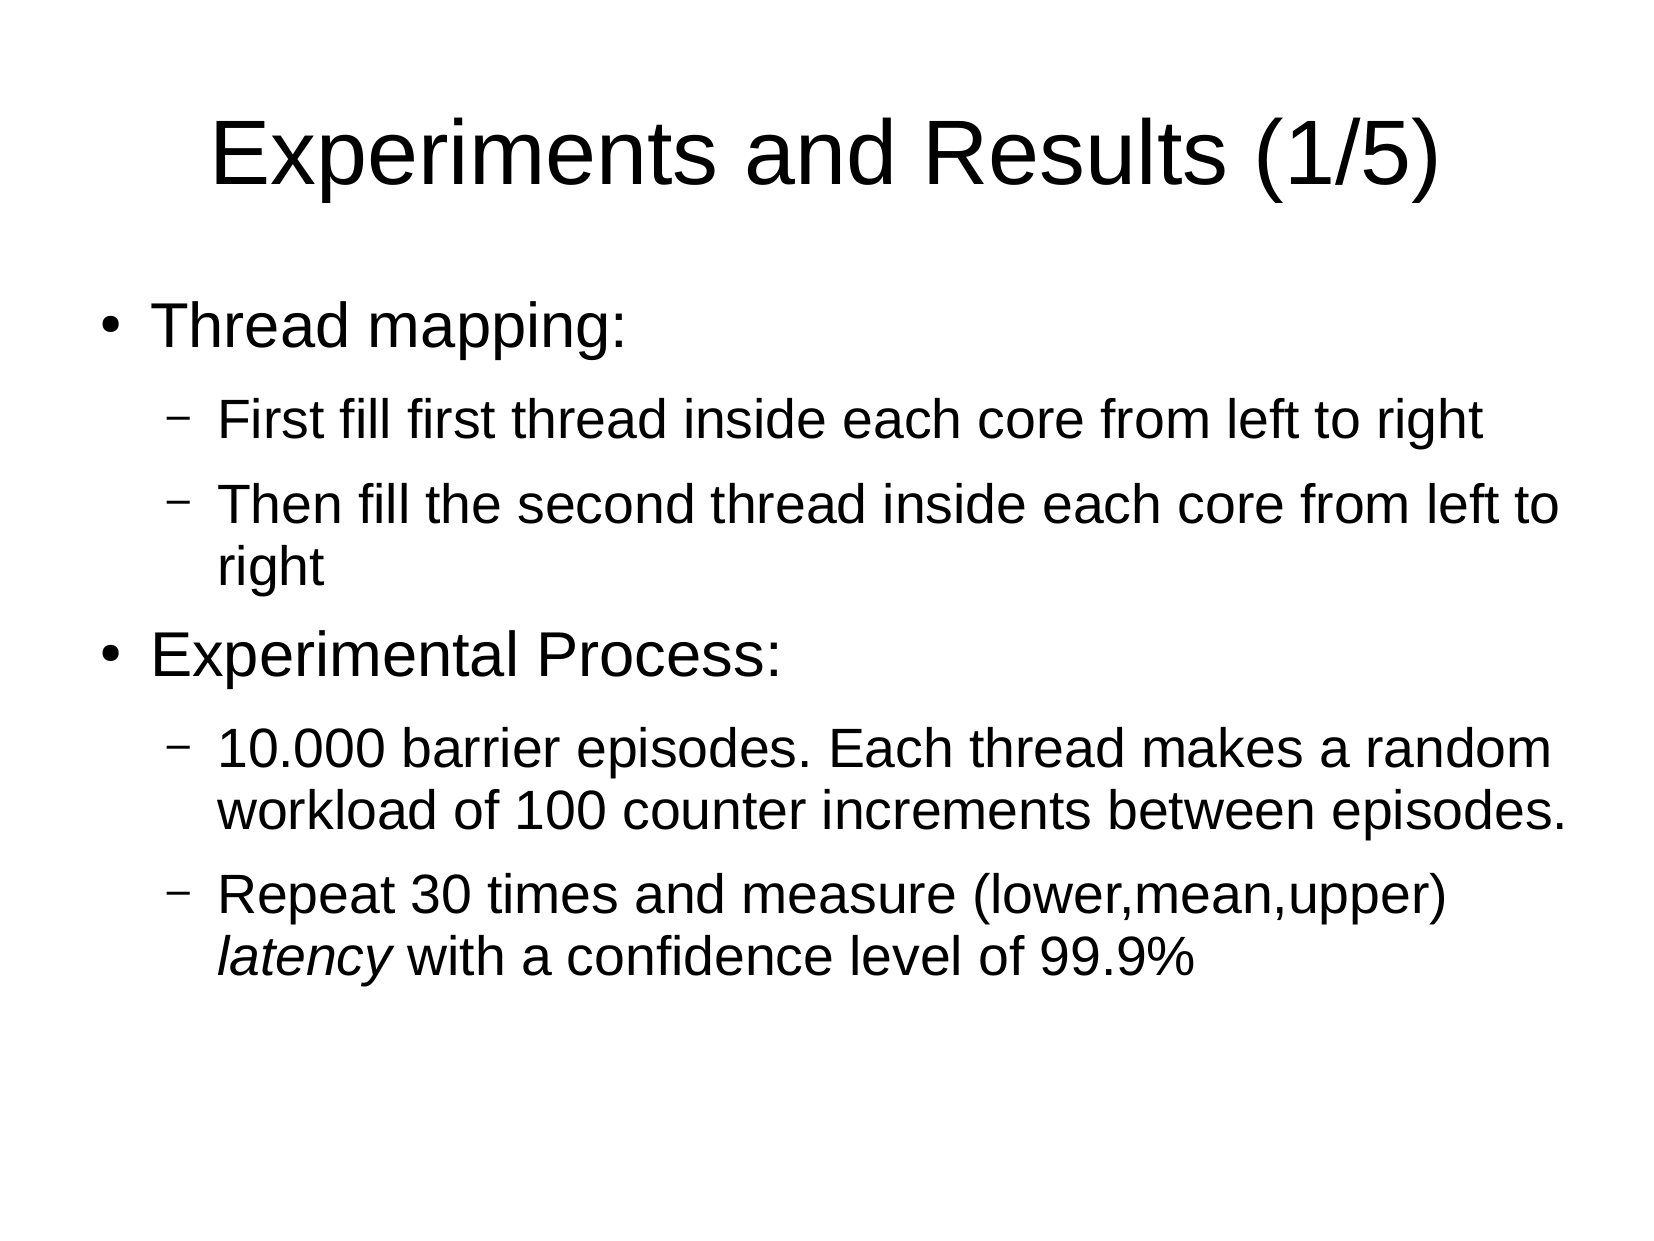

# Experiments and Results (1/5)
Thread mapping:
First fill first thread inside each core from left to right
Then fill the second thread inside each core from left to right
Experimental Process:
10.000 barrier episodes. Each thread makes a random workload of 100 counter increments between episodes.
Repeat 30 times and measure (lower,mean,upper) latency with a confidence level of 99.9%